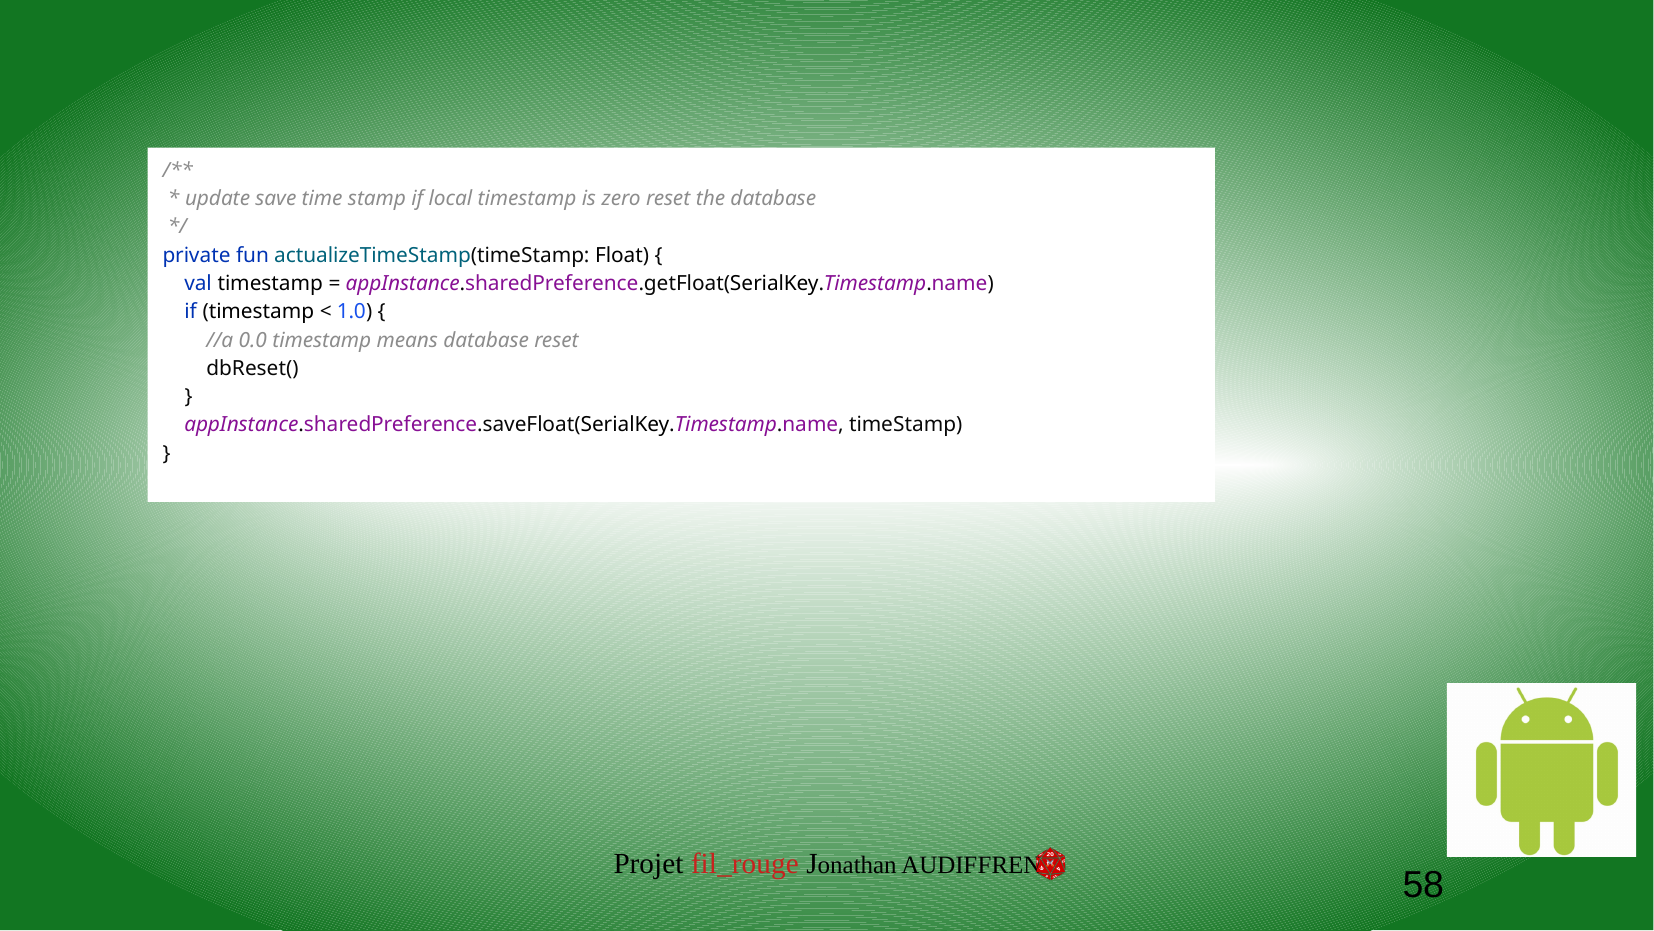

/**
 * update save time stamp if local timestamp is zero reset the database
 */
private fun actualizeTimeStamp(timeStamp: Float) {
 val timestamp = appInstance.sharedPreference.getFloat(SerialKey.Timestamp.name)
 if (timestamp < 1.0) {
 //a 0.0 timestamp means database reset
 dbReset()
 }
 appInstance.sharedPreference.saveFloat(SerialKey.Timestamp.name, timeStamp)
}